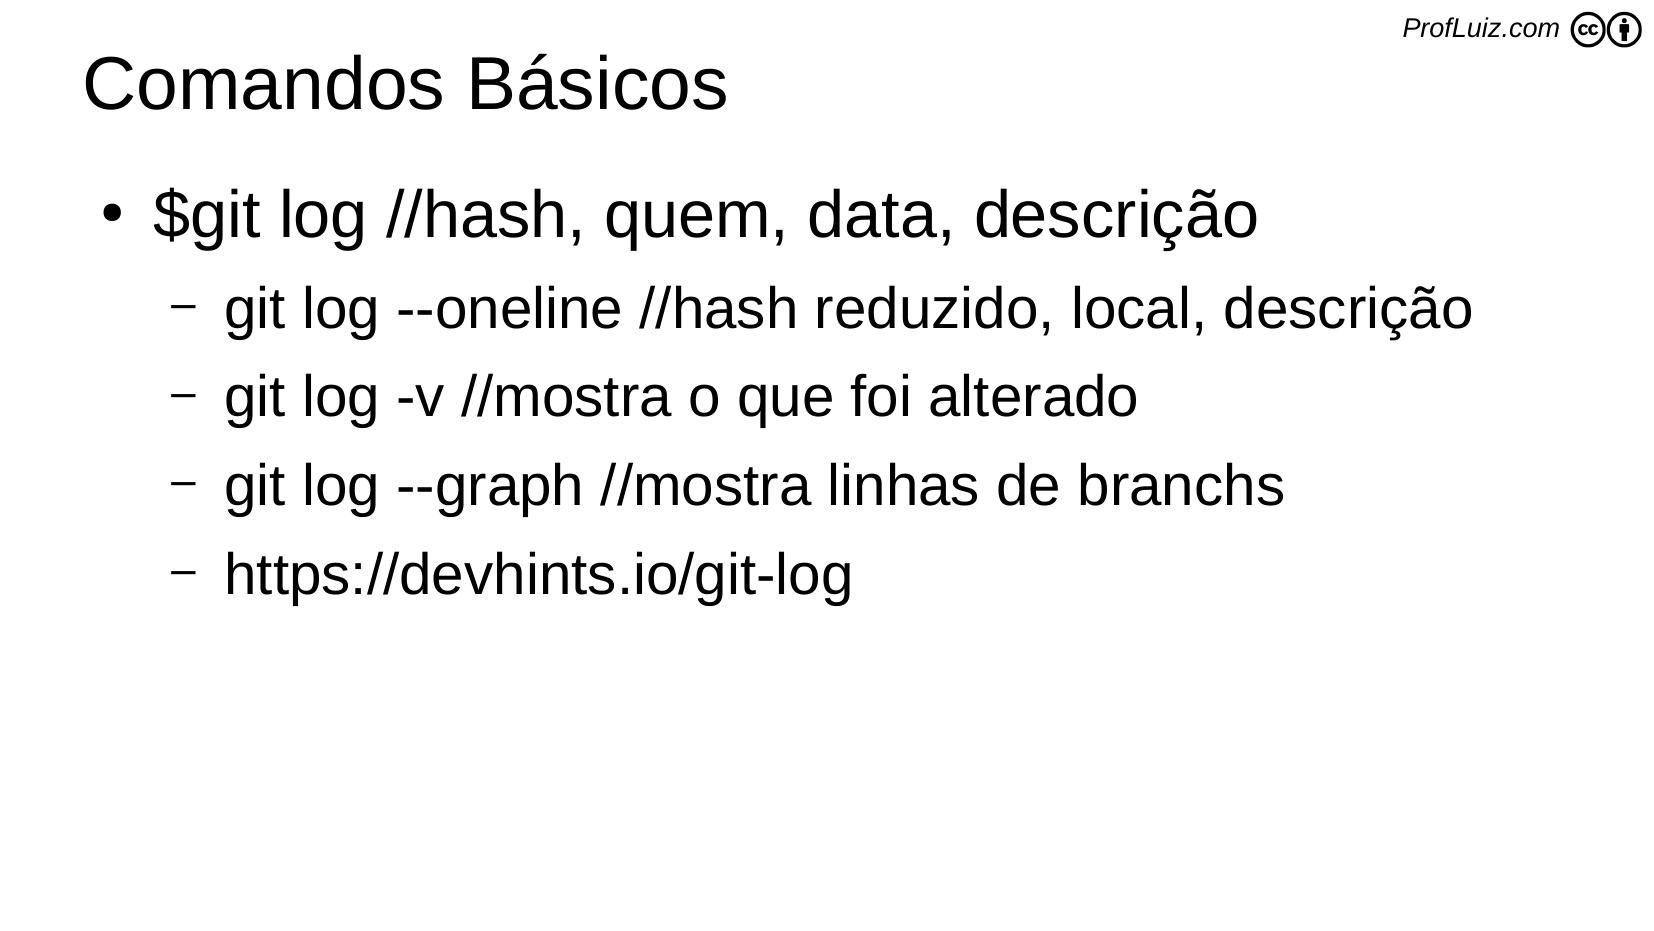

# Comandos Básicos
$git log //hash, quem, data, descrição
git log --oneline //hash reduzido, local, descrição
git log -v //mostra o que foi alterado
git log --graph //mostra linhas de branchs
https://devhints.io/git-log